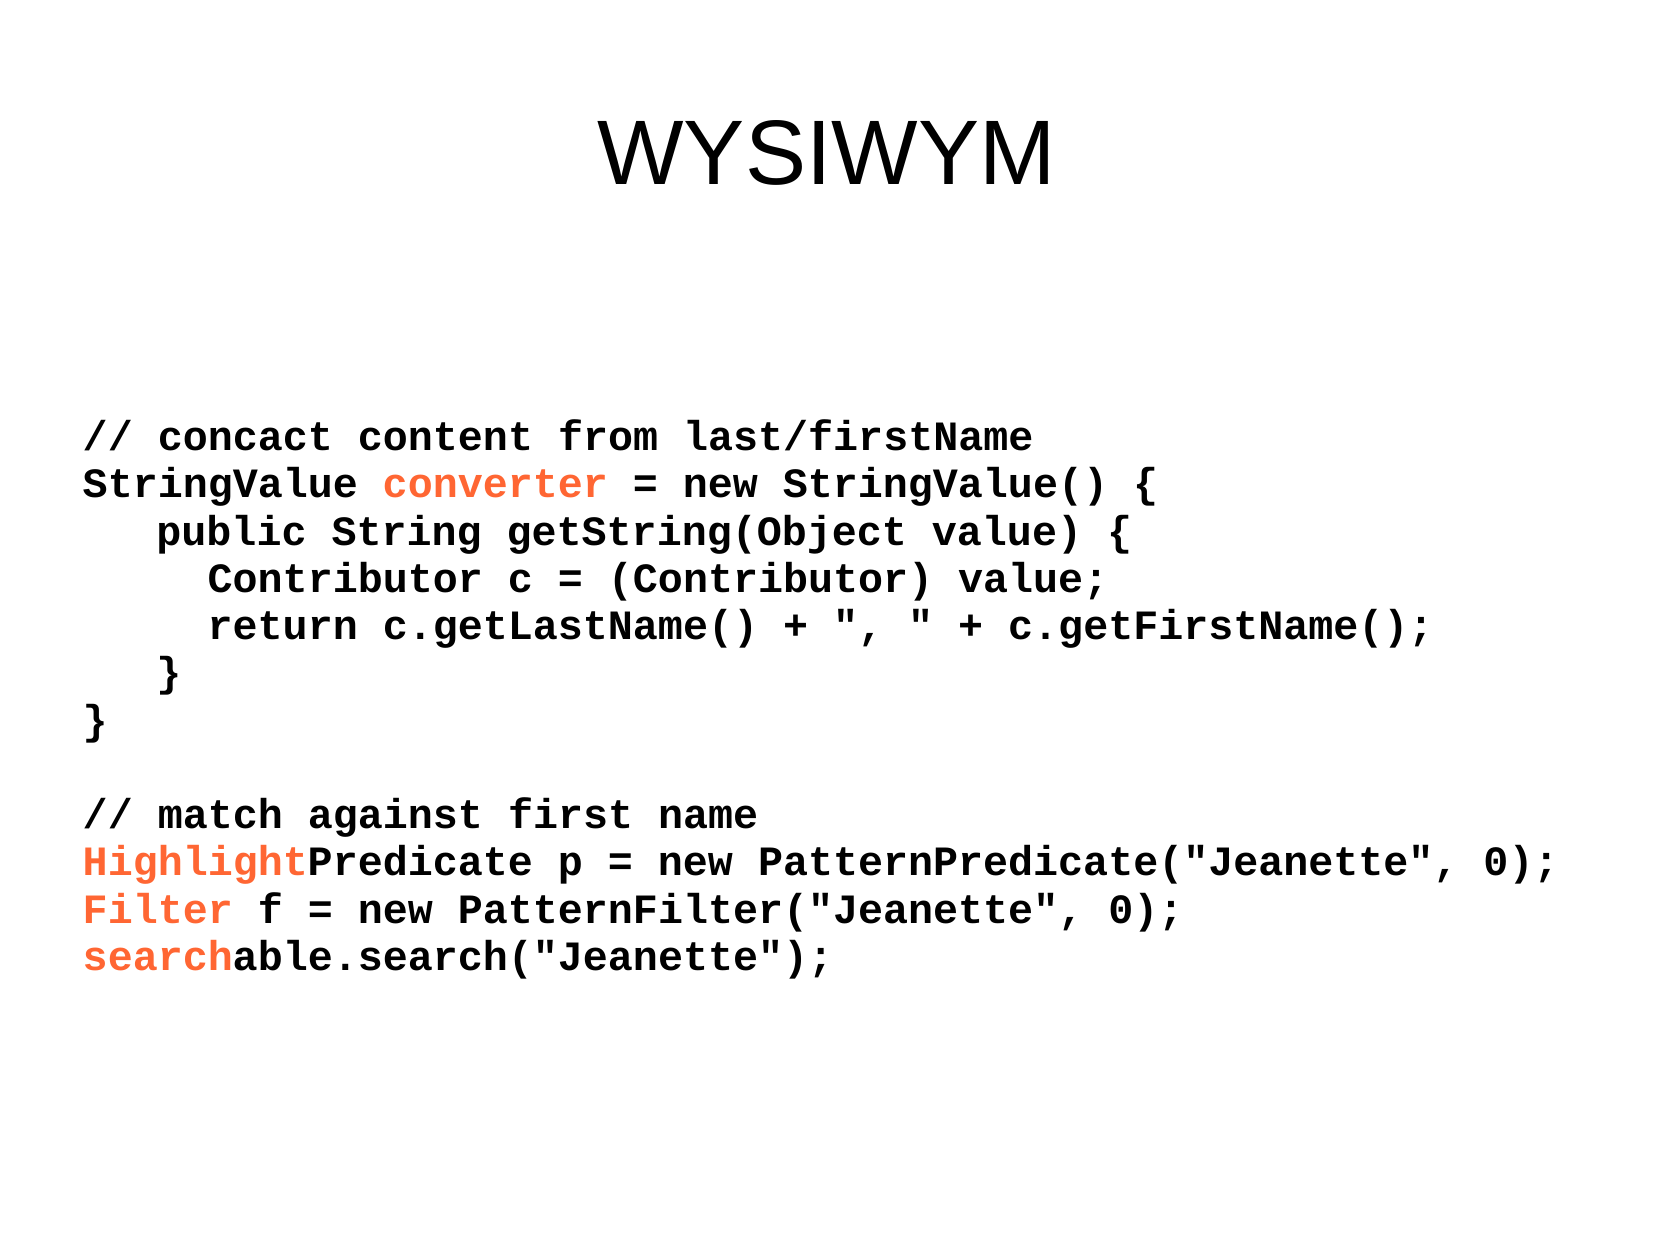

# WYSIWYM
// concact content from last/firstName
StringValue converter = new StringValue() {
	public String getString(Object value) {
 Contributor c = (Contributor) value;
 return c.getLastName() + ", " + c.getFirstName();
	}
}
// match against first name
HighlightPredicate p = new PatternPredicate("Jeanette", 0);
Filter f = new PatternFilter("Jeanette", 0);
searchable.search("Jeanette");